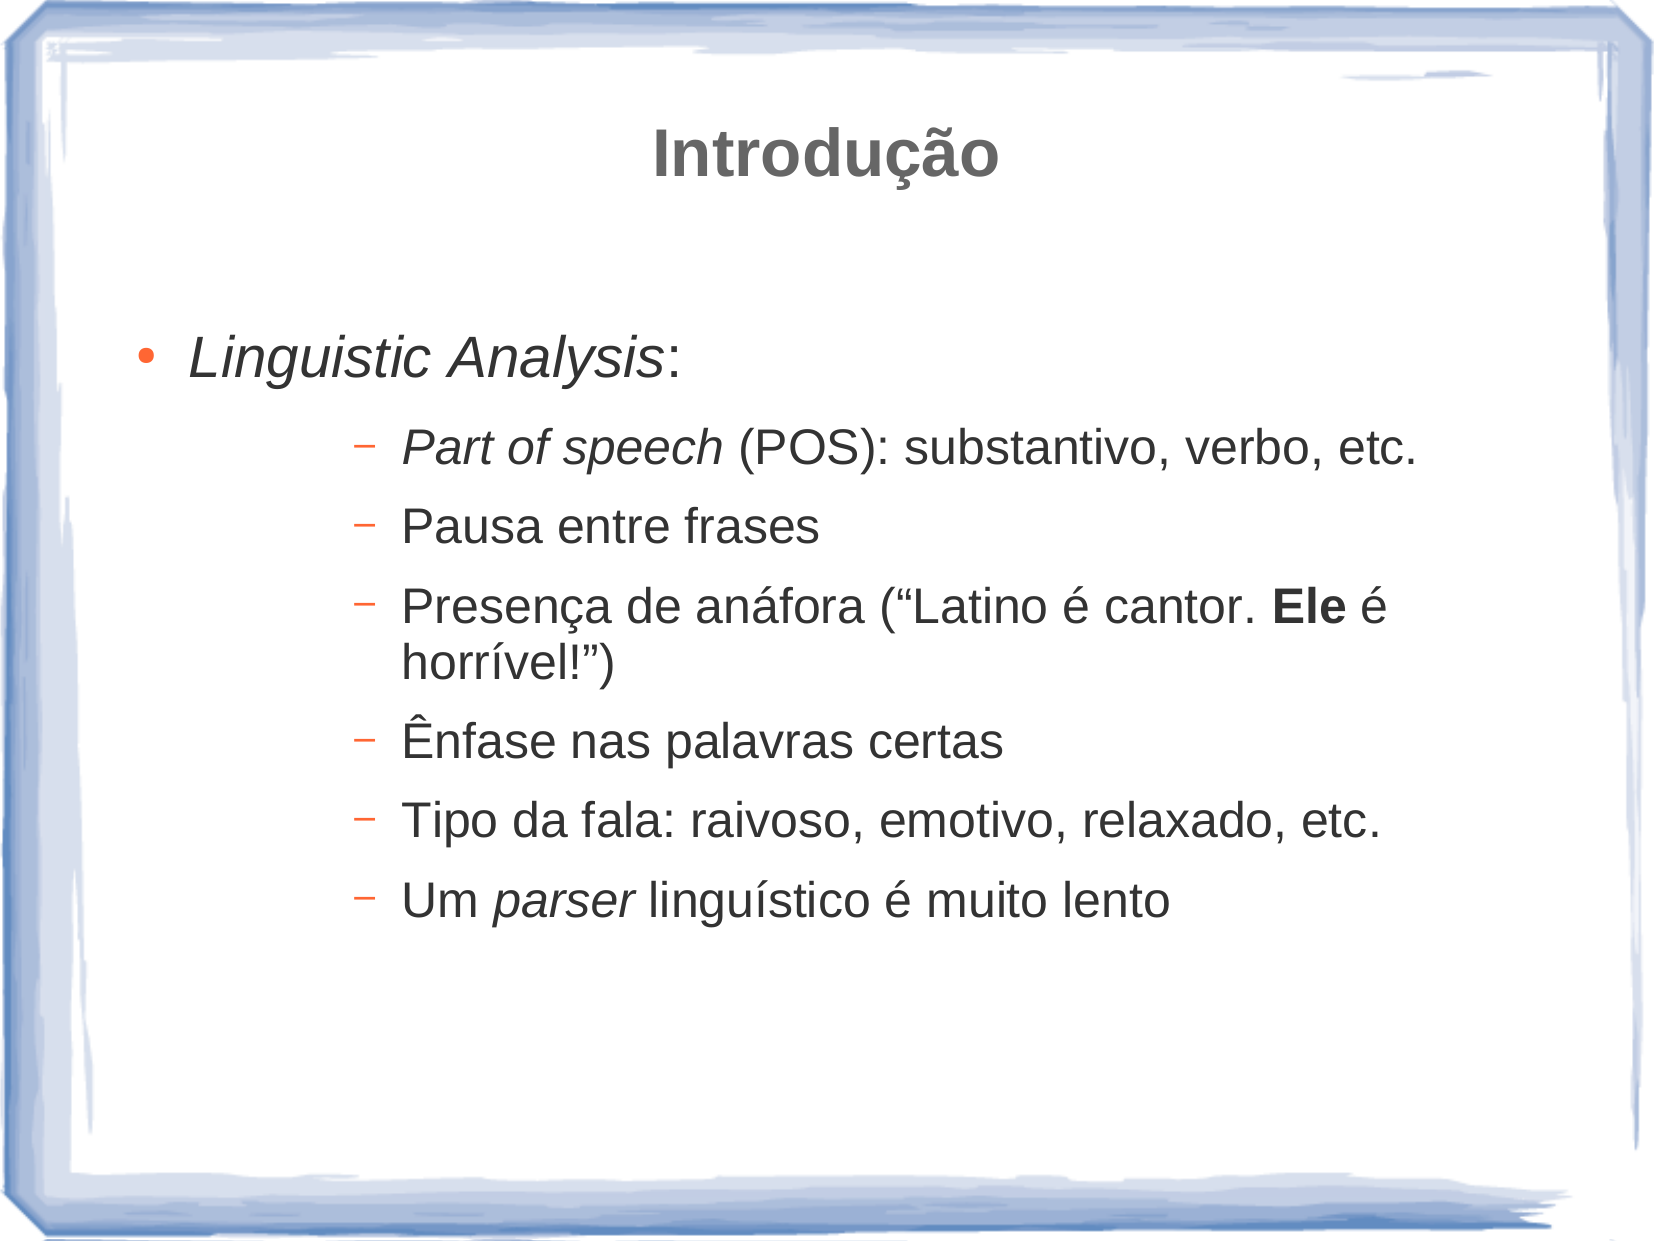

# Introdução
Linguistic Analysis:
Part of speech (POS): substantivo, verbo, etc.
Pausa entre frases
Presença de anáfora (“Latino é cantor. Ele é horrível!”)
Ênfase nas palavras certas
Tipo da fala: raivoso, emotivo, relaxado, etc.
Um parser linguístico é muito lento